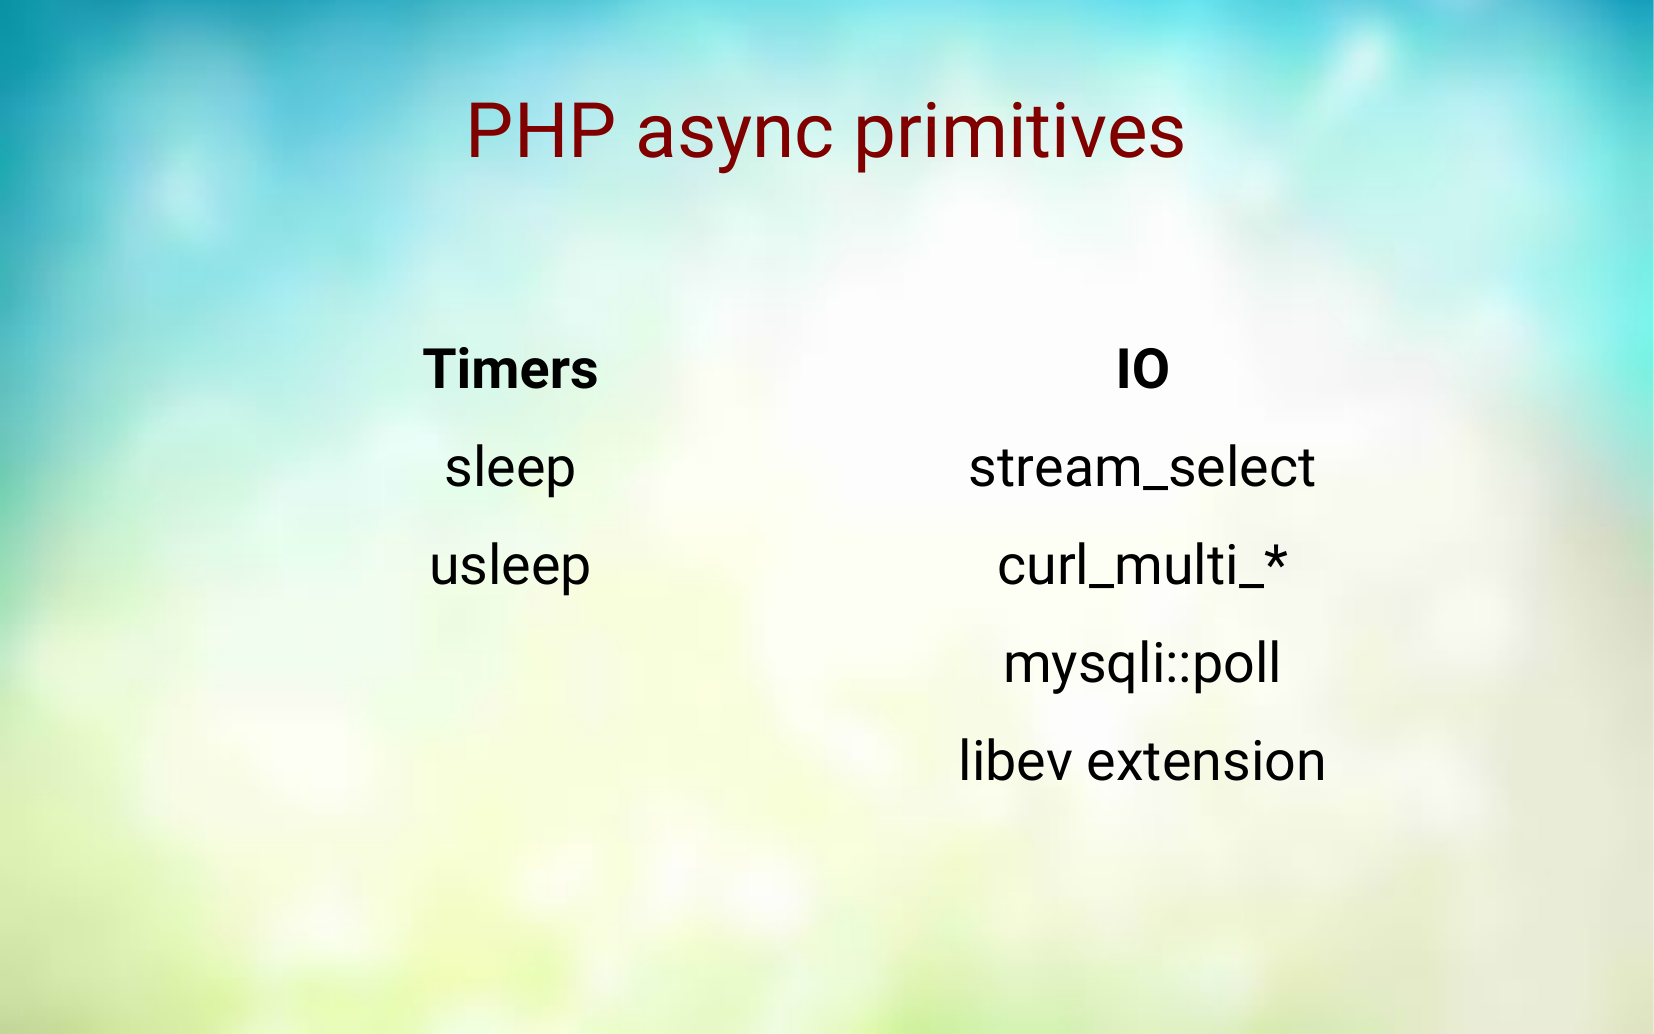

# PHP async primitives
Timers
sleep
usleep
IO
stream_select
curl_multi_*
mysqli::poll
libev extension